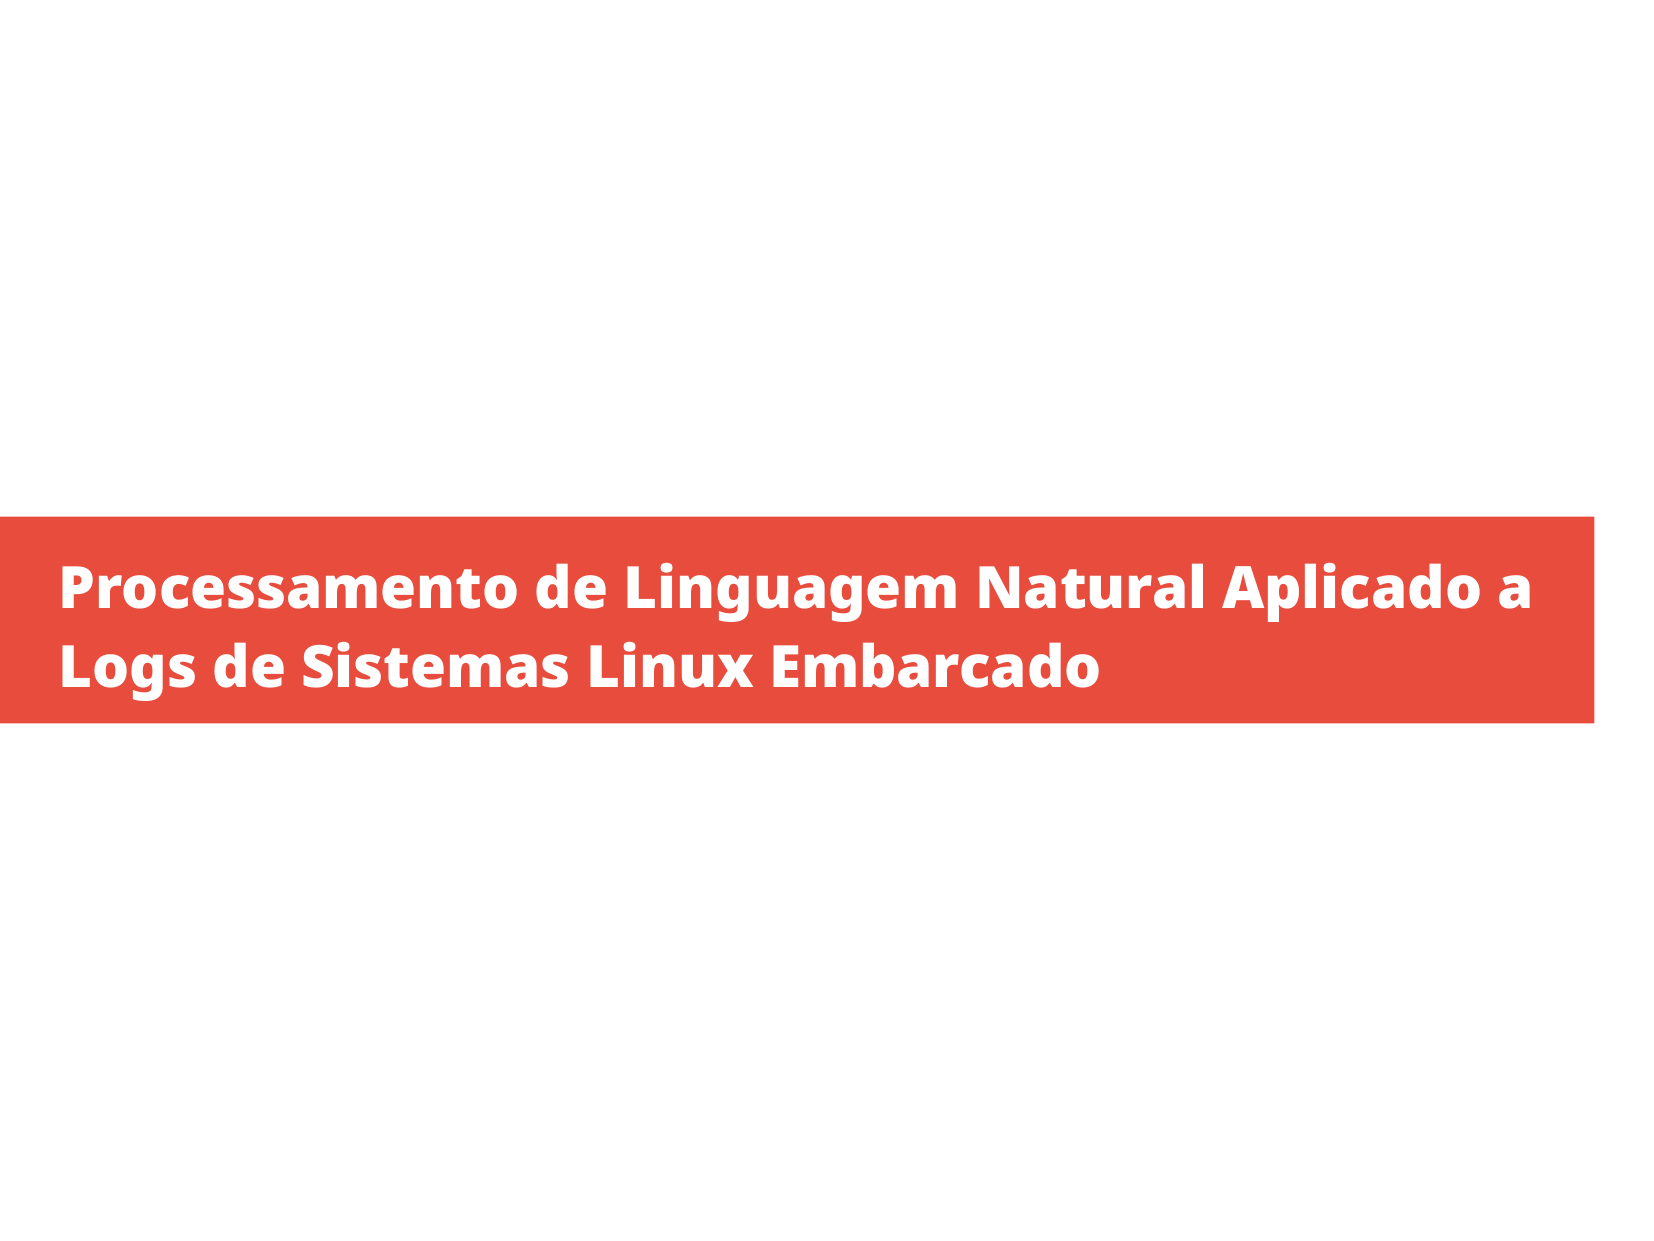

# Processamento de Linguagem Natural Aplicado a Logs de Sistemas Linux Embarcado